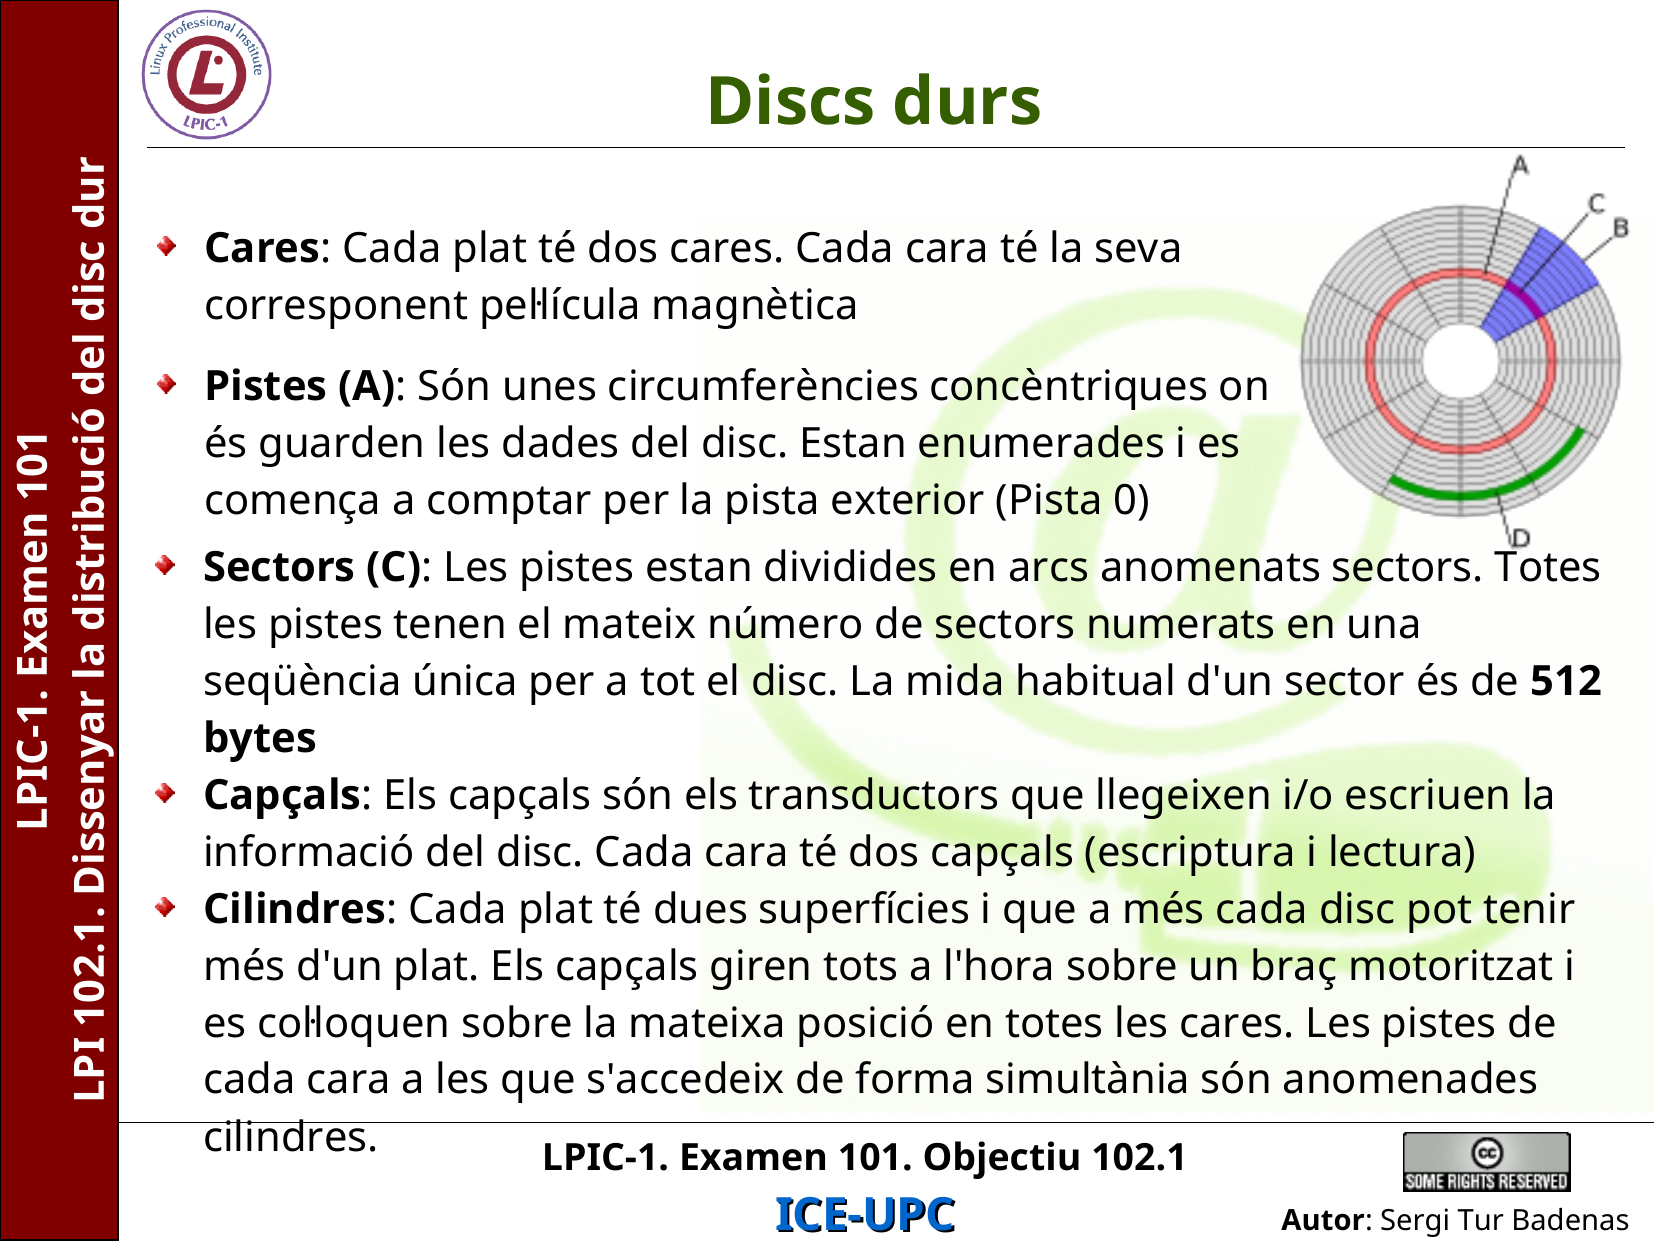

# Discs durs
Cares: Cada plat té dos cares. Cada cara té la seva corresponent pel·lícula magnètica
Pistes (A): Són unes circumferències concèntriques on és guarden les dades del disc. Estan enumerades i es comença a comptar per la pista exterior (Pista 0)
Sectors (C): Les pistes estan dividides en arcs anomenats sectors. Totes les pistes tenen el mateix número de sectors numerats en una seqüència única per a tot el disc. La mida habitual d'un sector és de 512 bytes
Capçals: Els capçals són els transductors que llegeixen i/o escriuen la informació del disc. Cada cara té dos capçals (escriptura i lectura)
Cilindres: Cada plat té dues superfícies i que a més cada disc pot tenir més d'un plat. Els capçals giren tots a l'hora sobre un braç motoritzat i es col·loquen sobre la mateixa posició en totes les cares. Les pistes de cada cara a les que s'accedeix de forma simultània són anomenades cilindres.